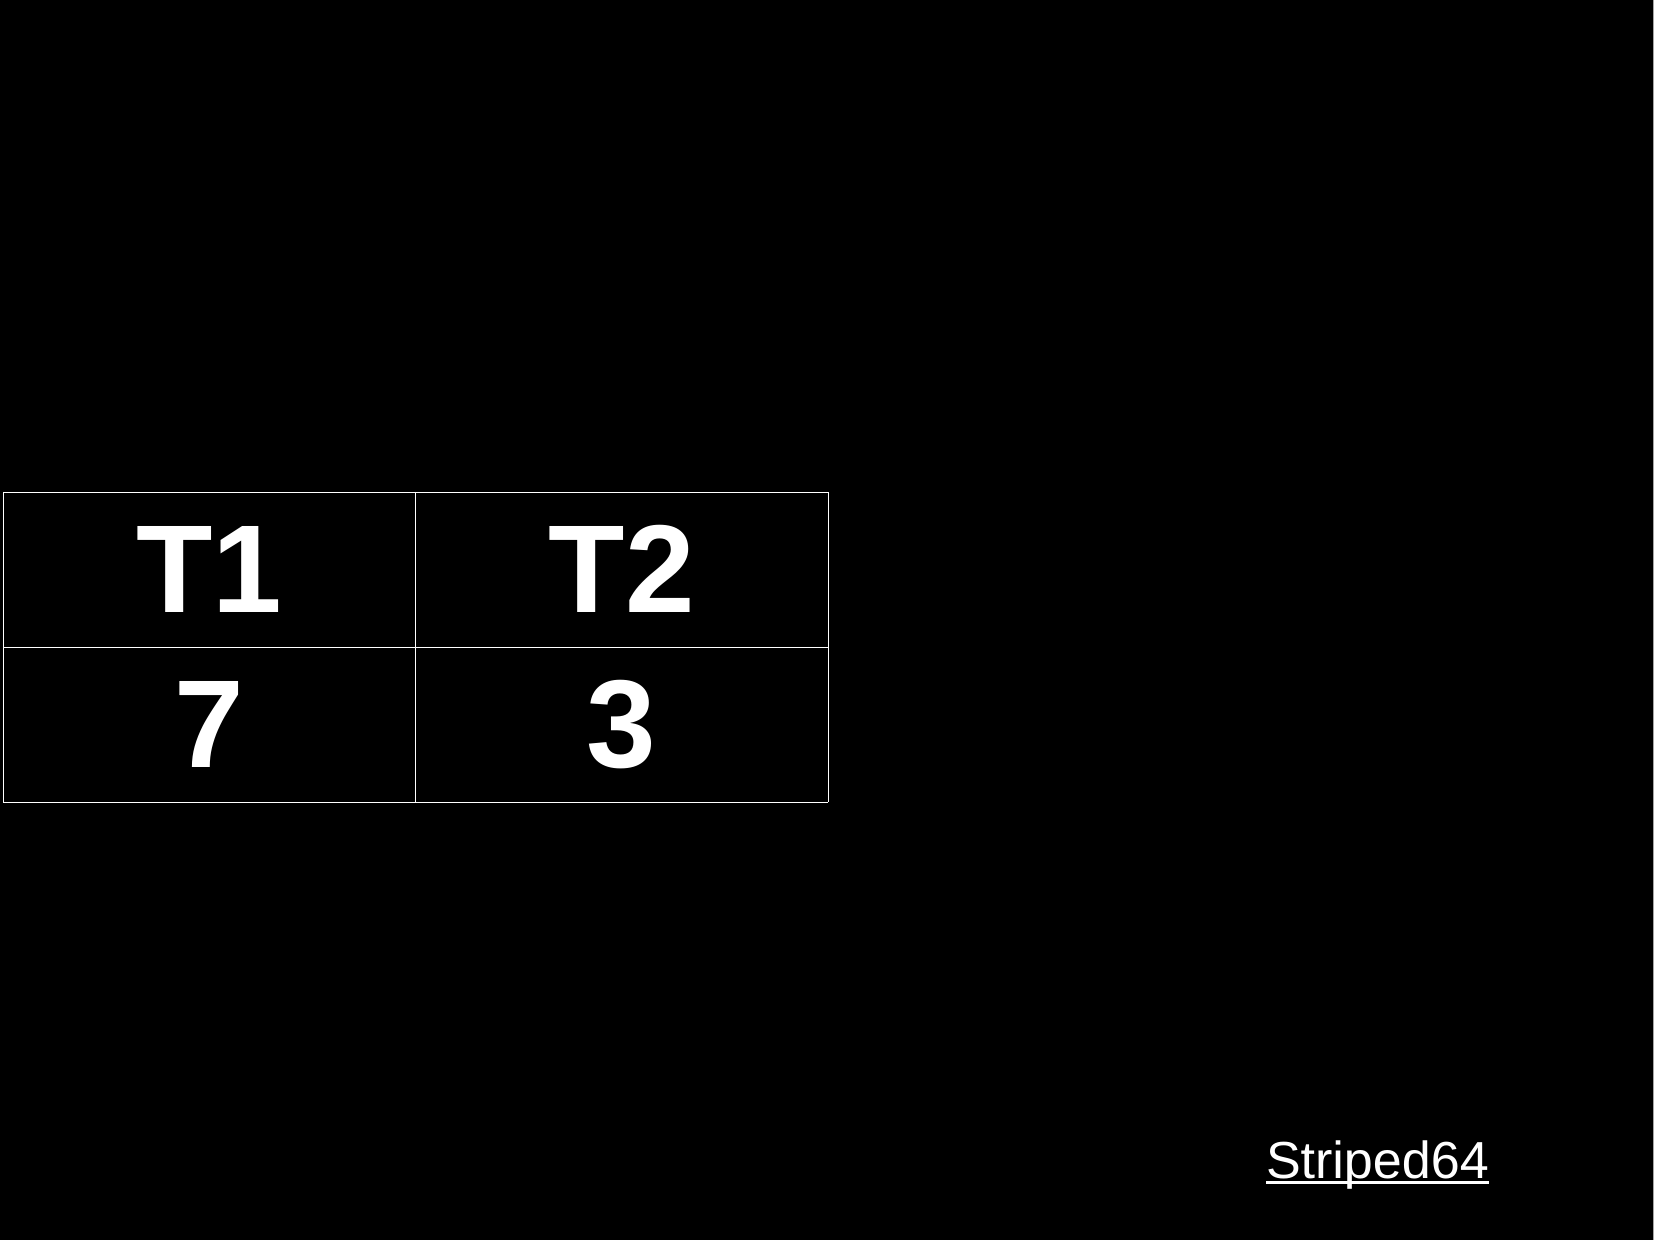

| T1 | T2 |
| --- | --- |
| 7 | 3 |
Striped64